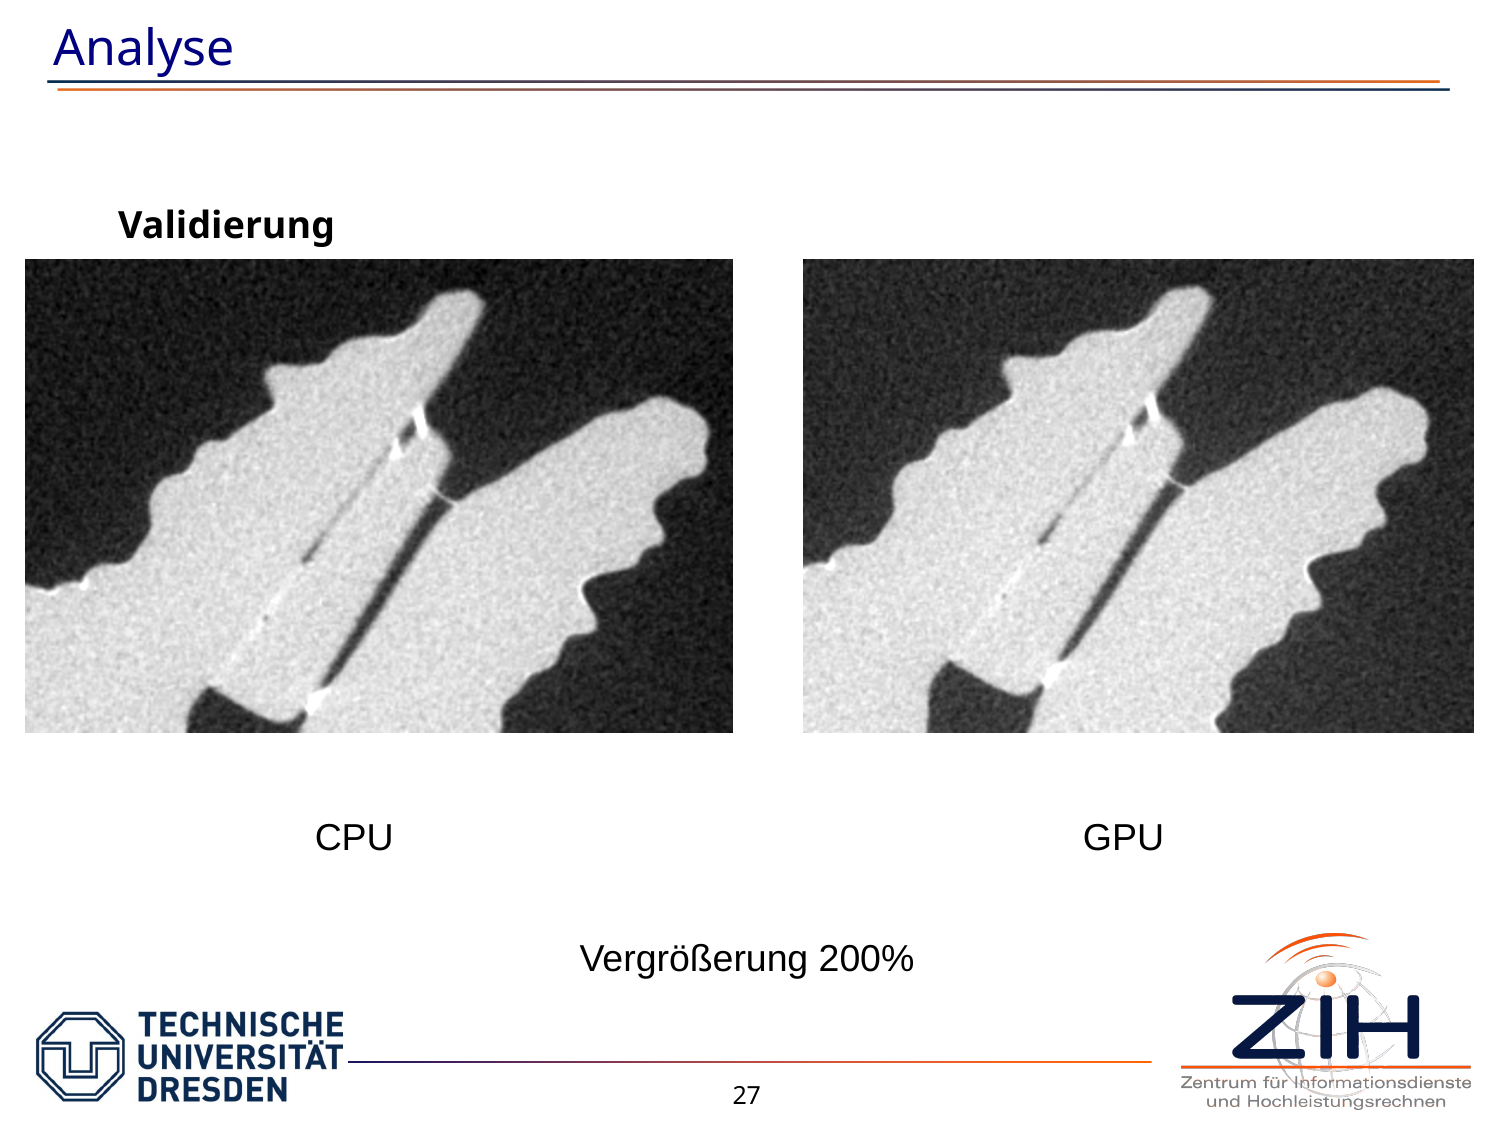

# Analyse
Validierung
CPU
GPU
Vergrößerung 200%
27